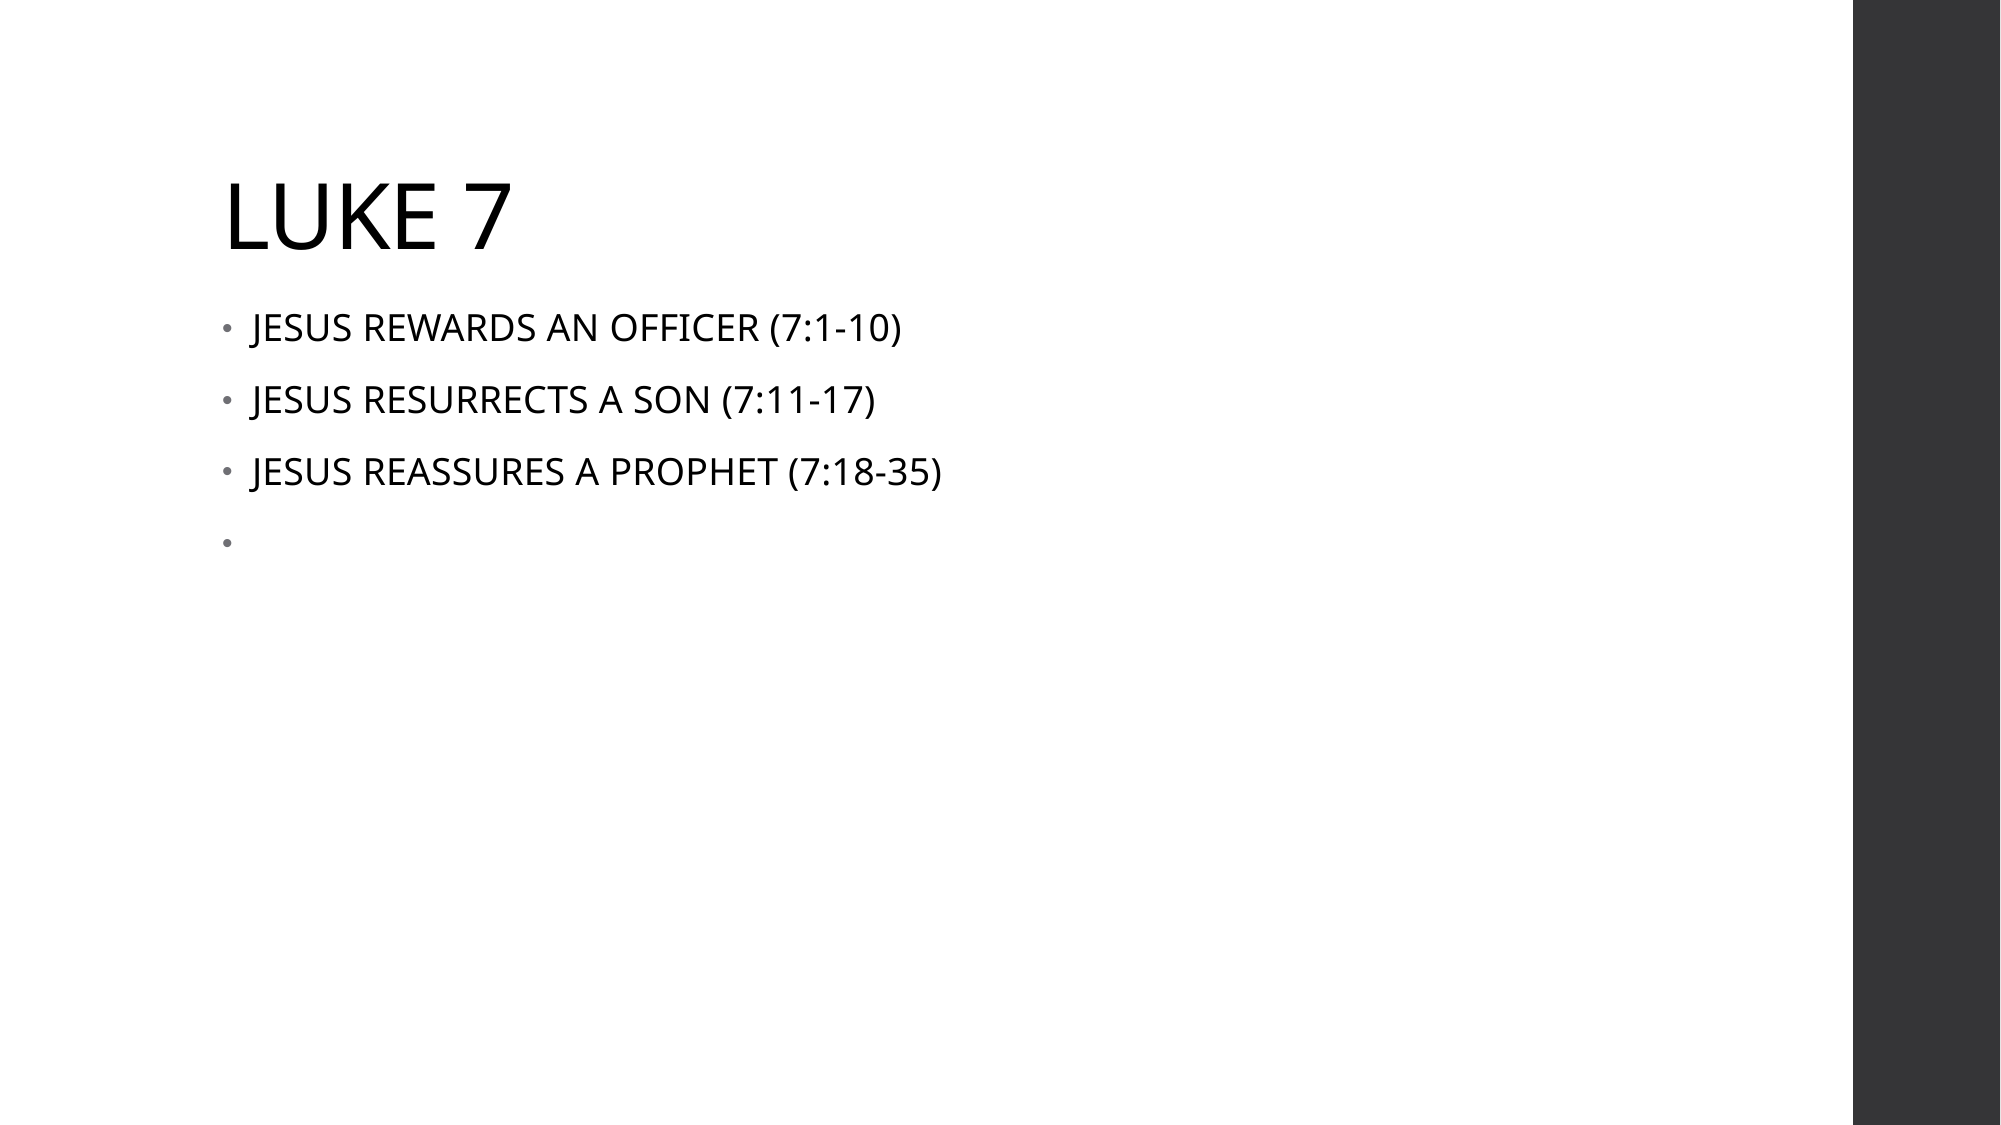

# LUKE 7
JESUS REWARDS AN OFFICER (7:1-10)
JESUS RESURRECTS A SON (7:11-17)
JESUS REASSURES A PROPHET (7:18-35)